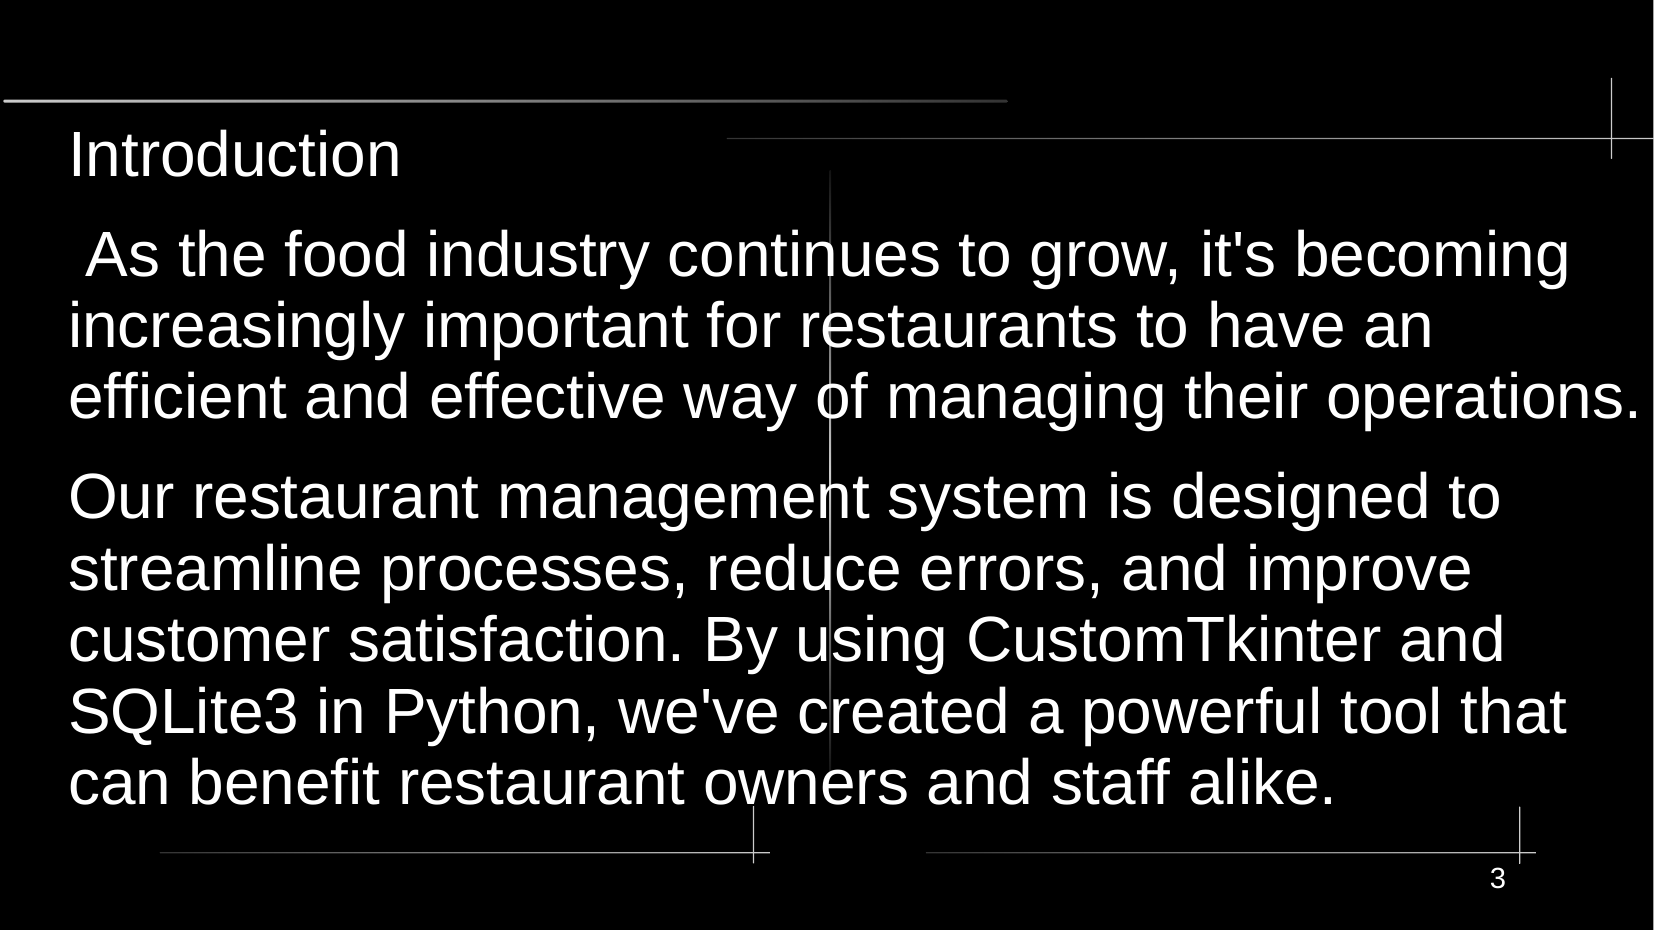

# Introduction
 As the food industry continues to grow, it's becoming increasingly important for restaurants to have an efficient and effective way of managing their operations.
Our restaurant management system is designed to streamline processes, reduce errors, and improve customer satisfaction. By using CustomTkinter and SQLite3 in Python, we've created a powerful tool that can benefit restaurant owners and staff alike.
3